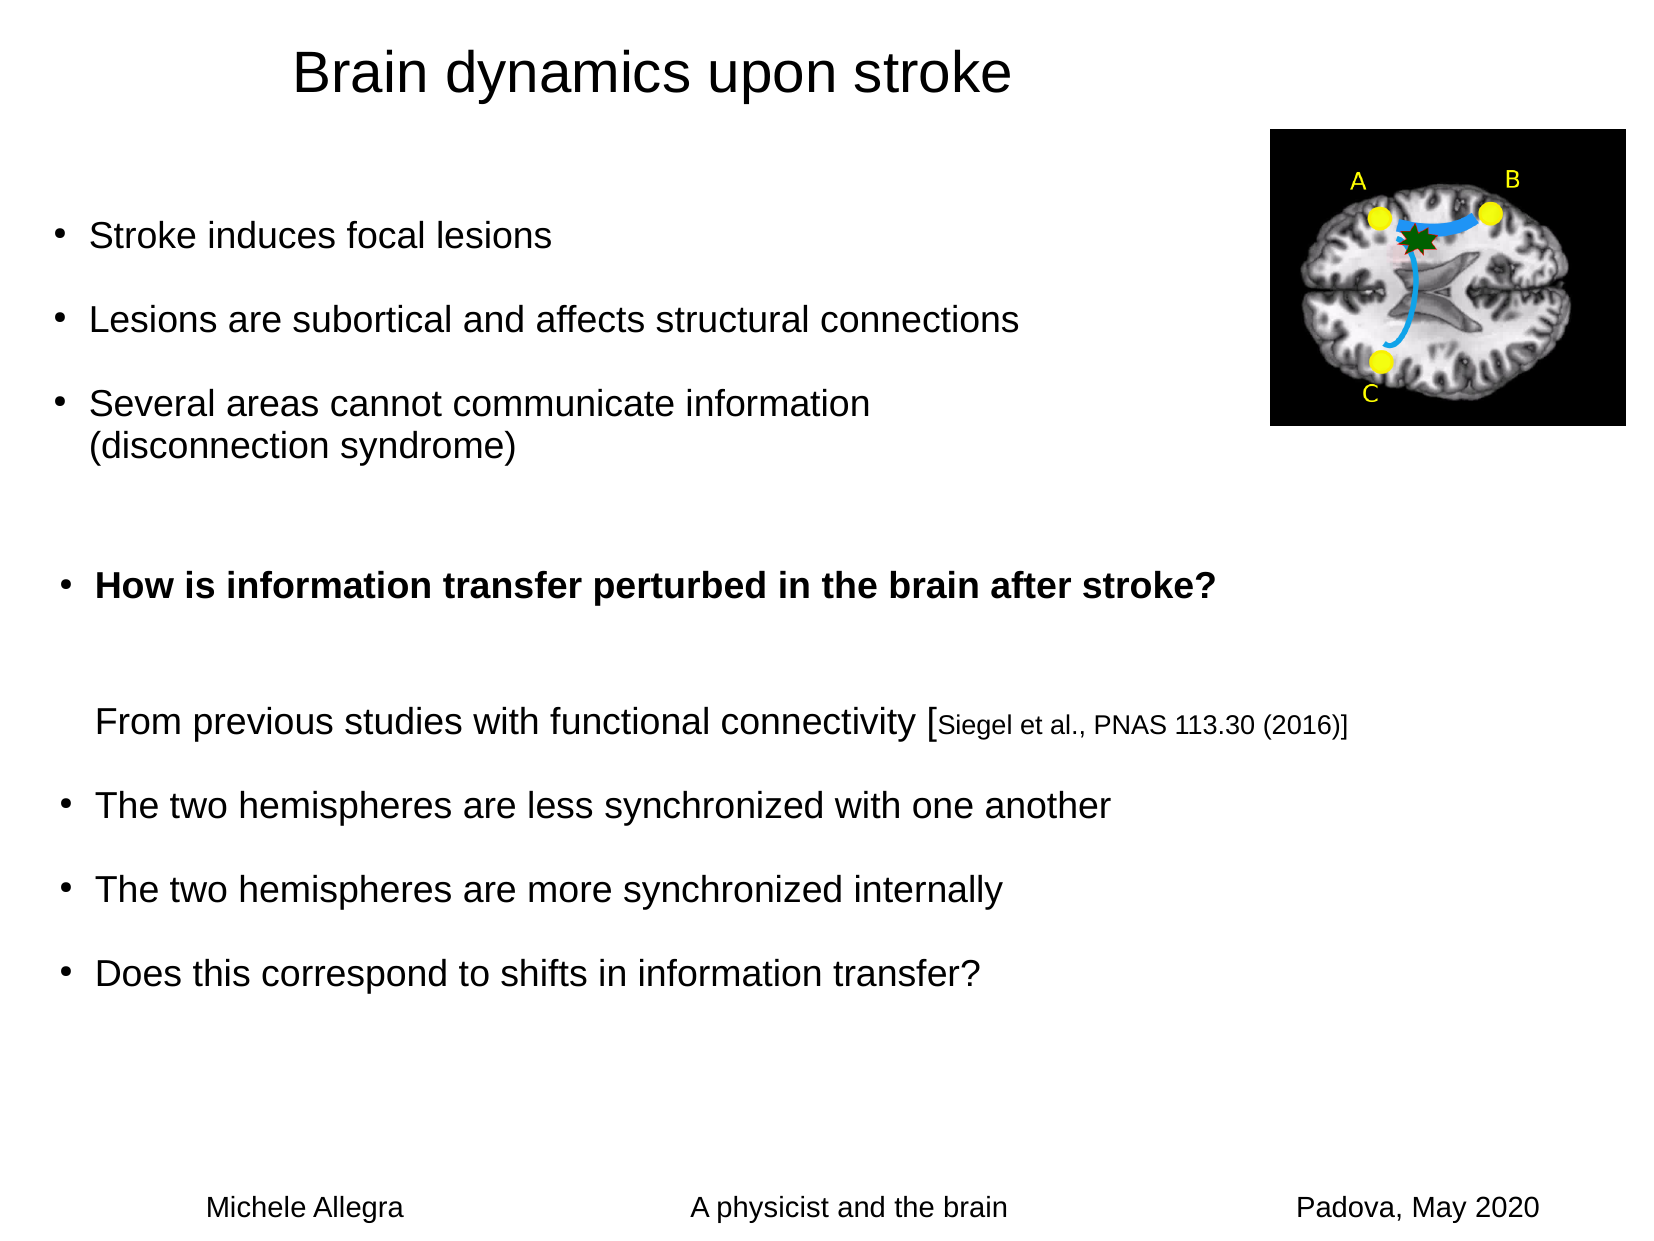

# Brain dynamics upon stroke
Stroke induces focal lesions
Lesions are subortical and affects structural connections
Several areas cannot communicate information (disconnection syndrome)
How is information transfer perturbed in the brain after stroke?
From previous studies with functional connectivity [Siegel et al., PNAS 113.30 (2016)]
The two hemispheres are less synchronized with one another
The two hemispheres are more synchronized internally
Does this correspond to shifts in information transfer?
Michele Allegra A physicist and the brain Padova, May 2020